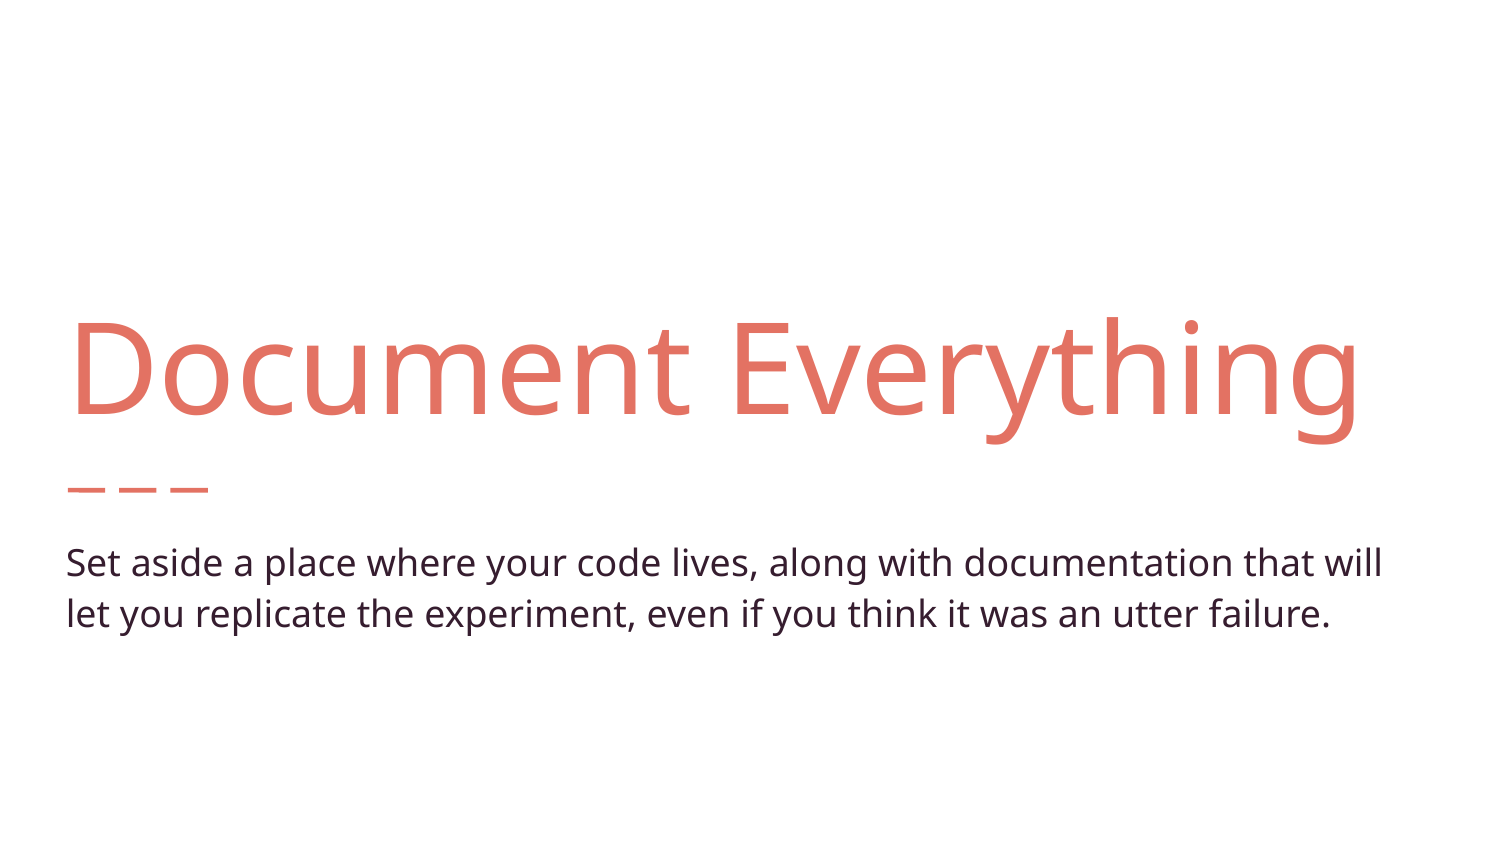

# Document Everything
Set aside a place where your code lives, along with documentation that will let you replicate the experiment, even if you think it was an utter failure.